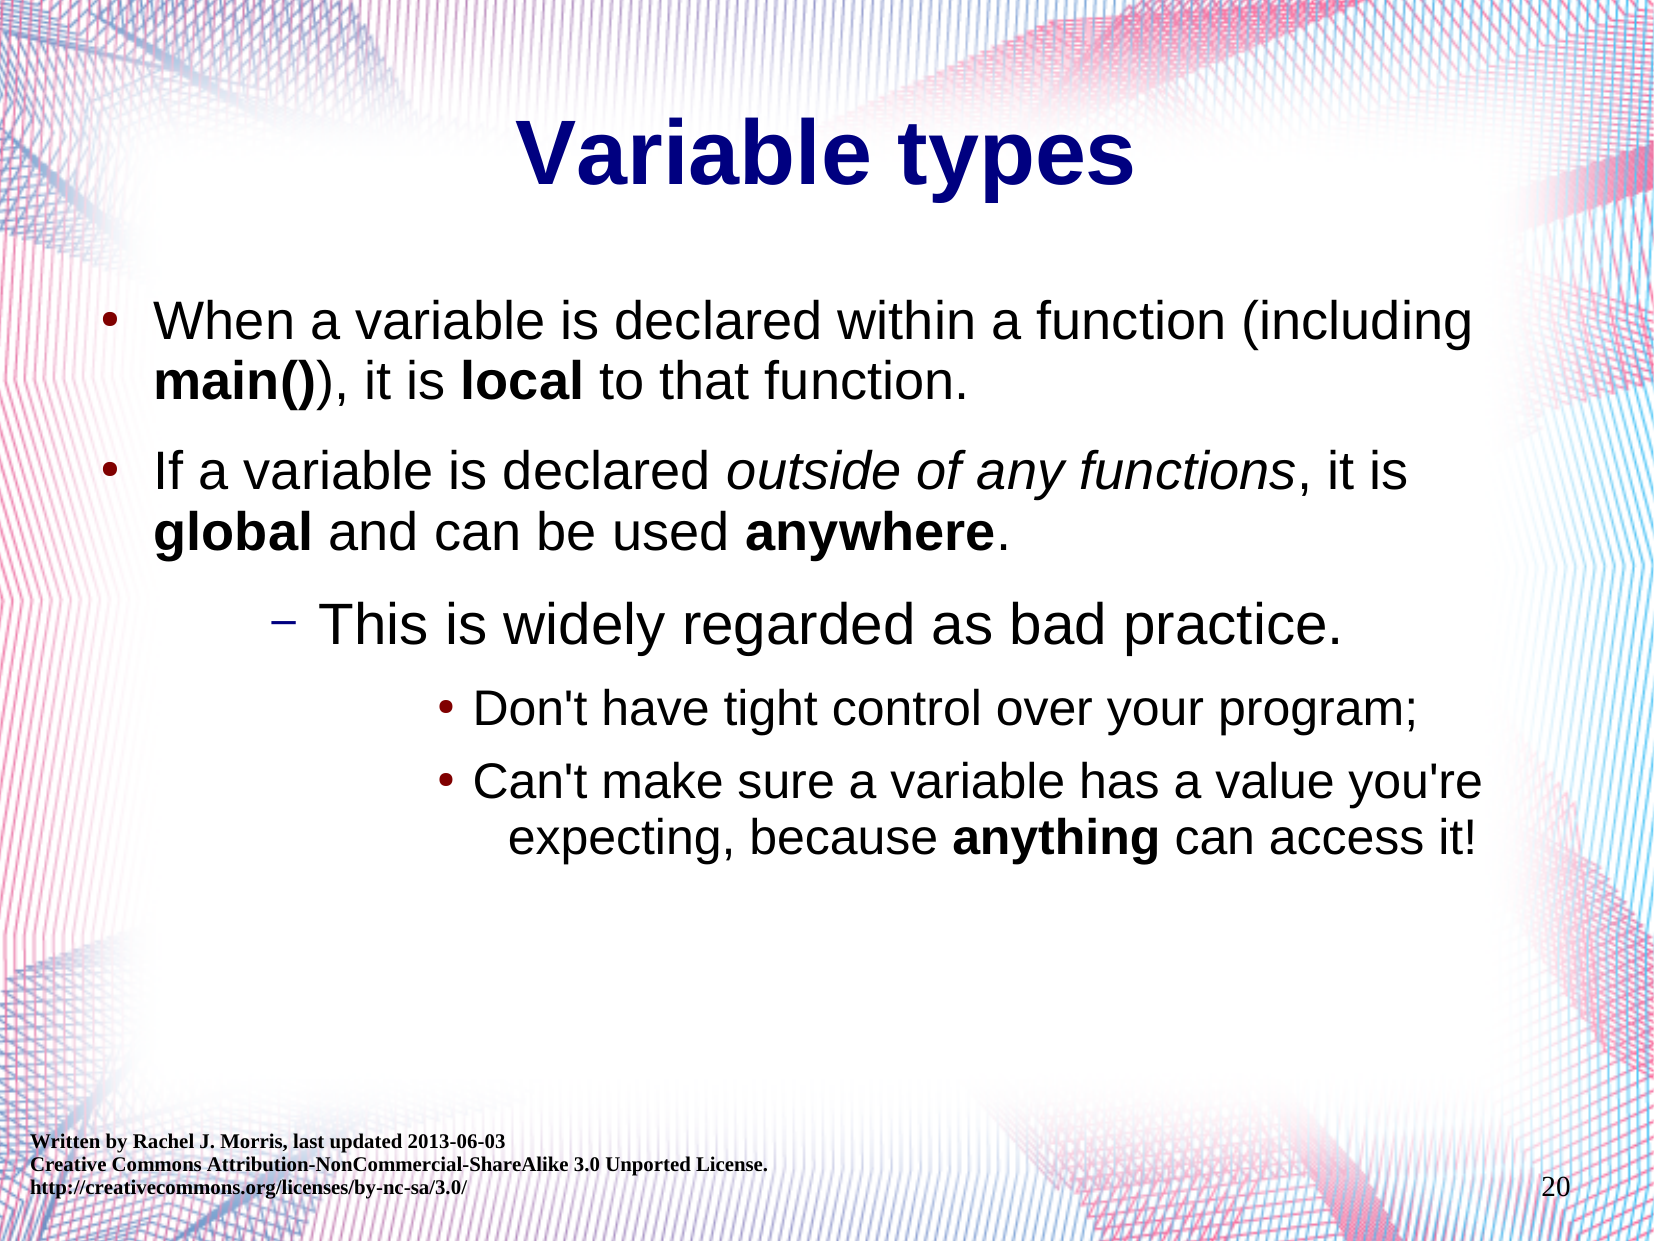

# Variable types
When a variable is declared within a function (including main()), it is local to that function.
If a variable is declared outside of any functions, it is global and can be used anywhere.
This is widely regarded as bad practice.
Don't have tight control over your program;
Can't make sure a variable has a value you're expecting, because anything can access it!
20